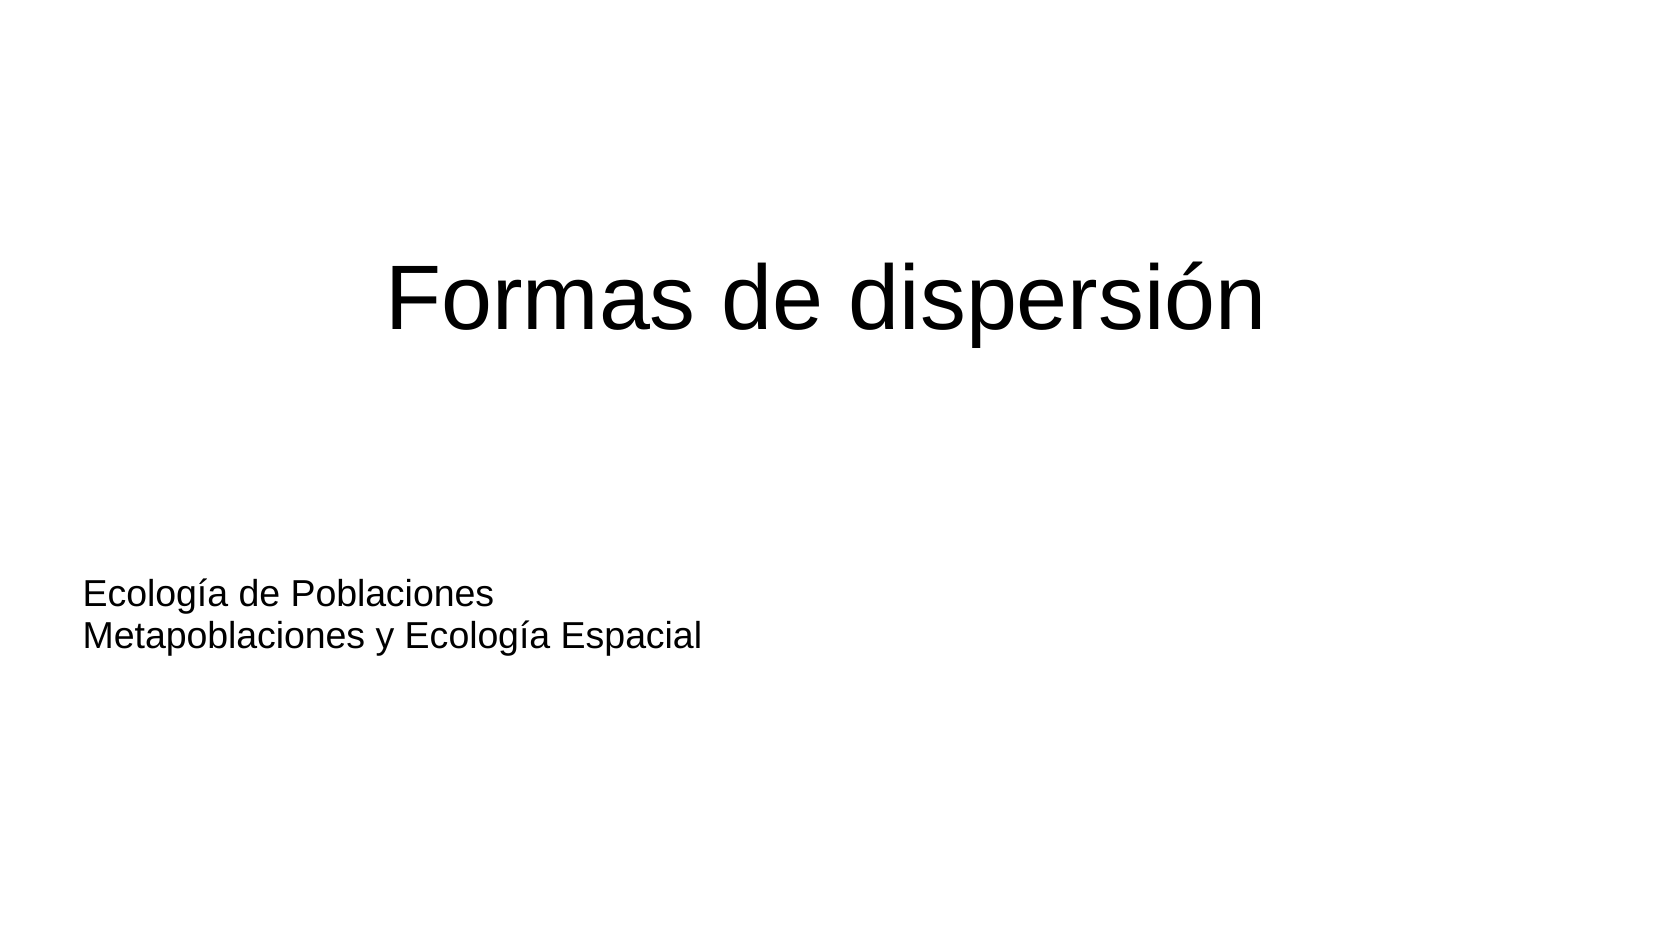

# Formas de dispersión
Ecología de Poblaciones
Metapoblaciones y Ecología Espacial